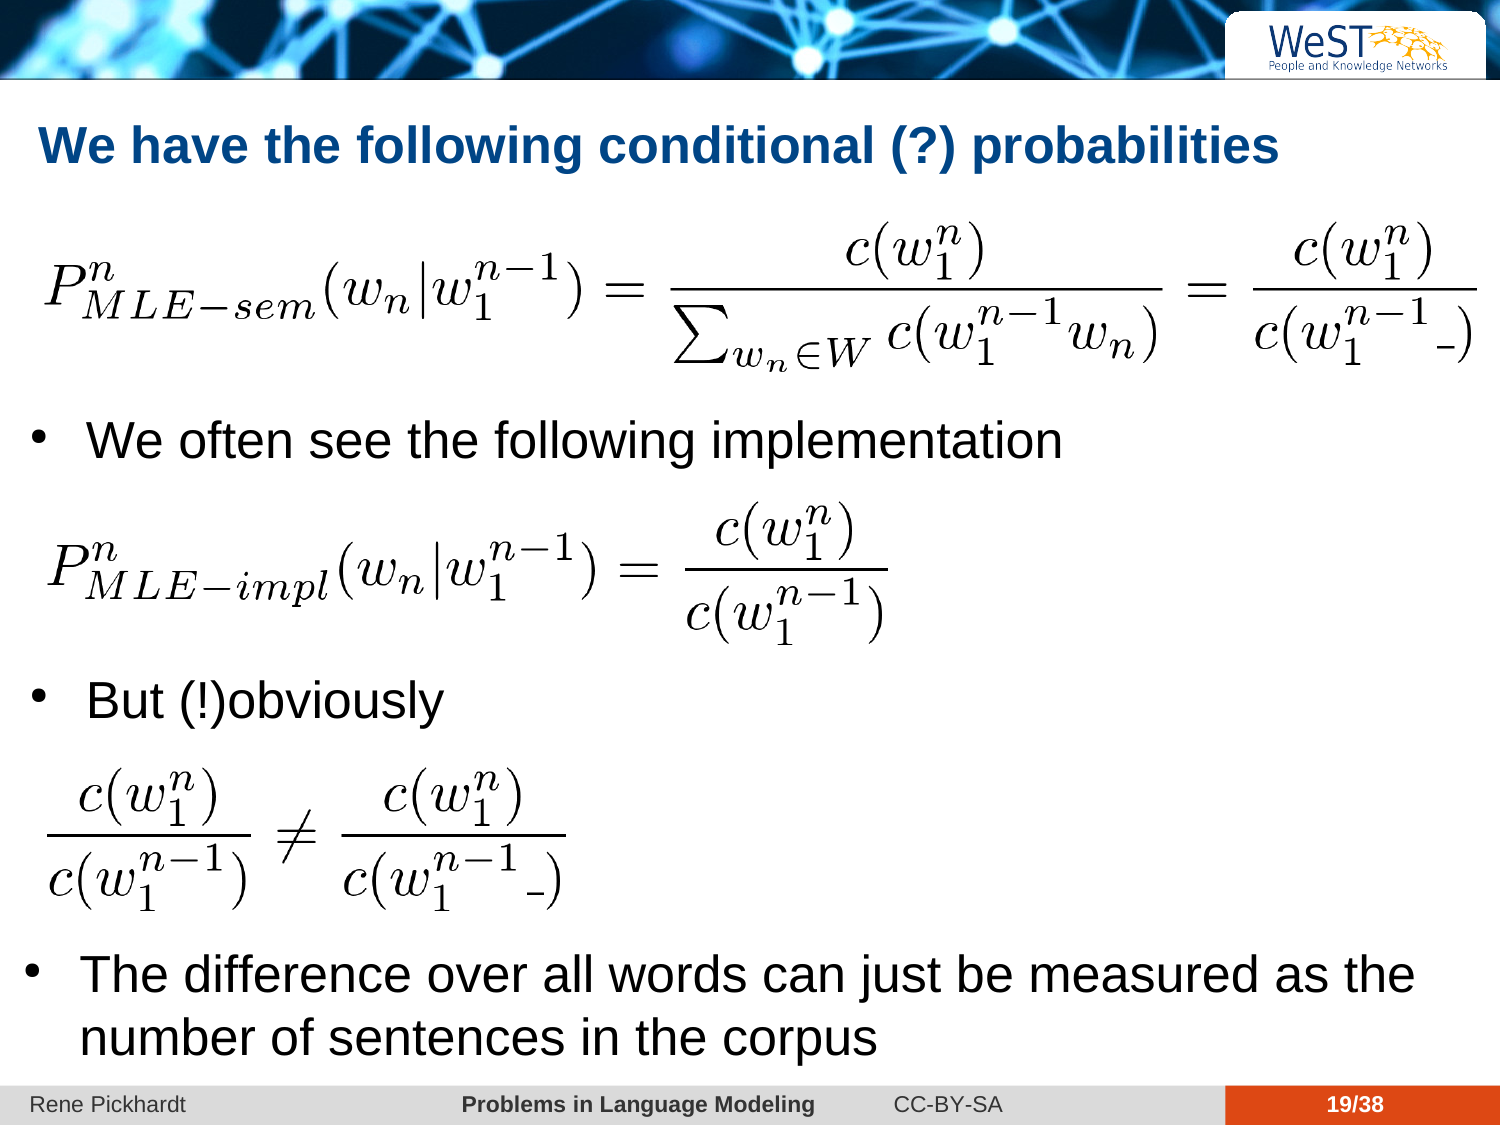

# We have the following conditional (?) probabilities
We often see the following implementation
But (!)obviously
The difference over all words can just be measured as the number of sentences in the corpus